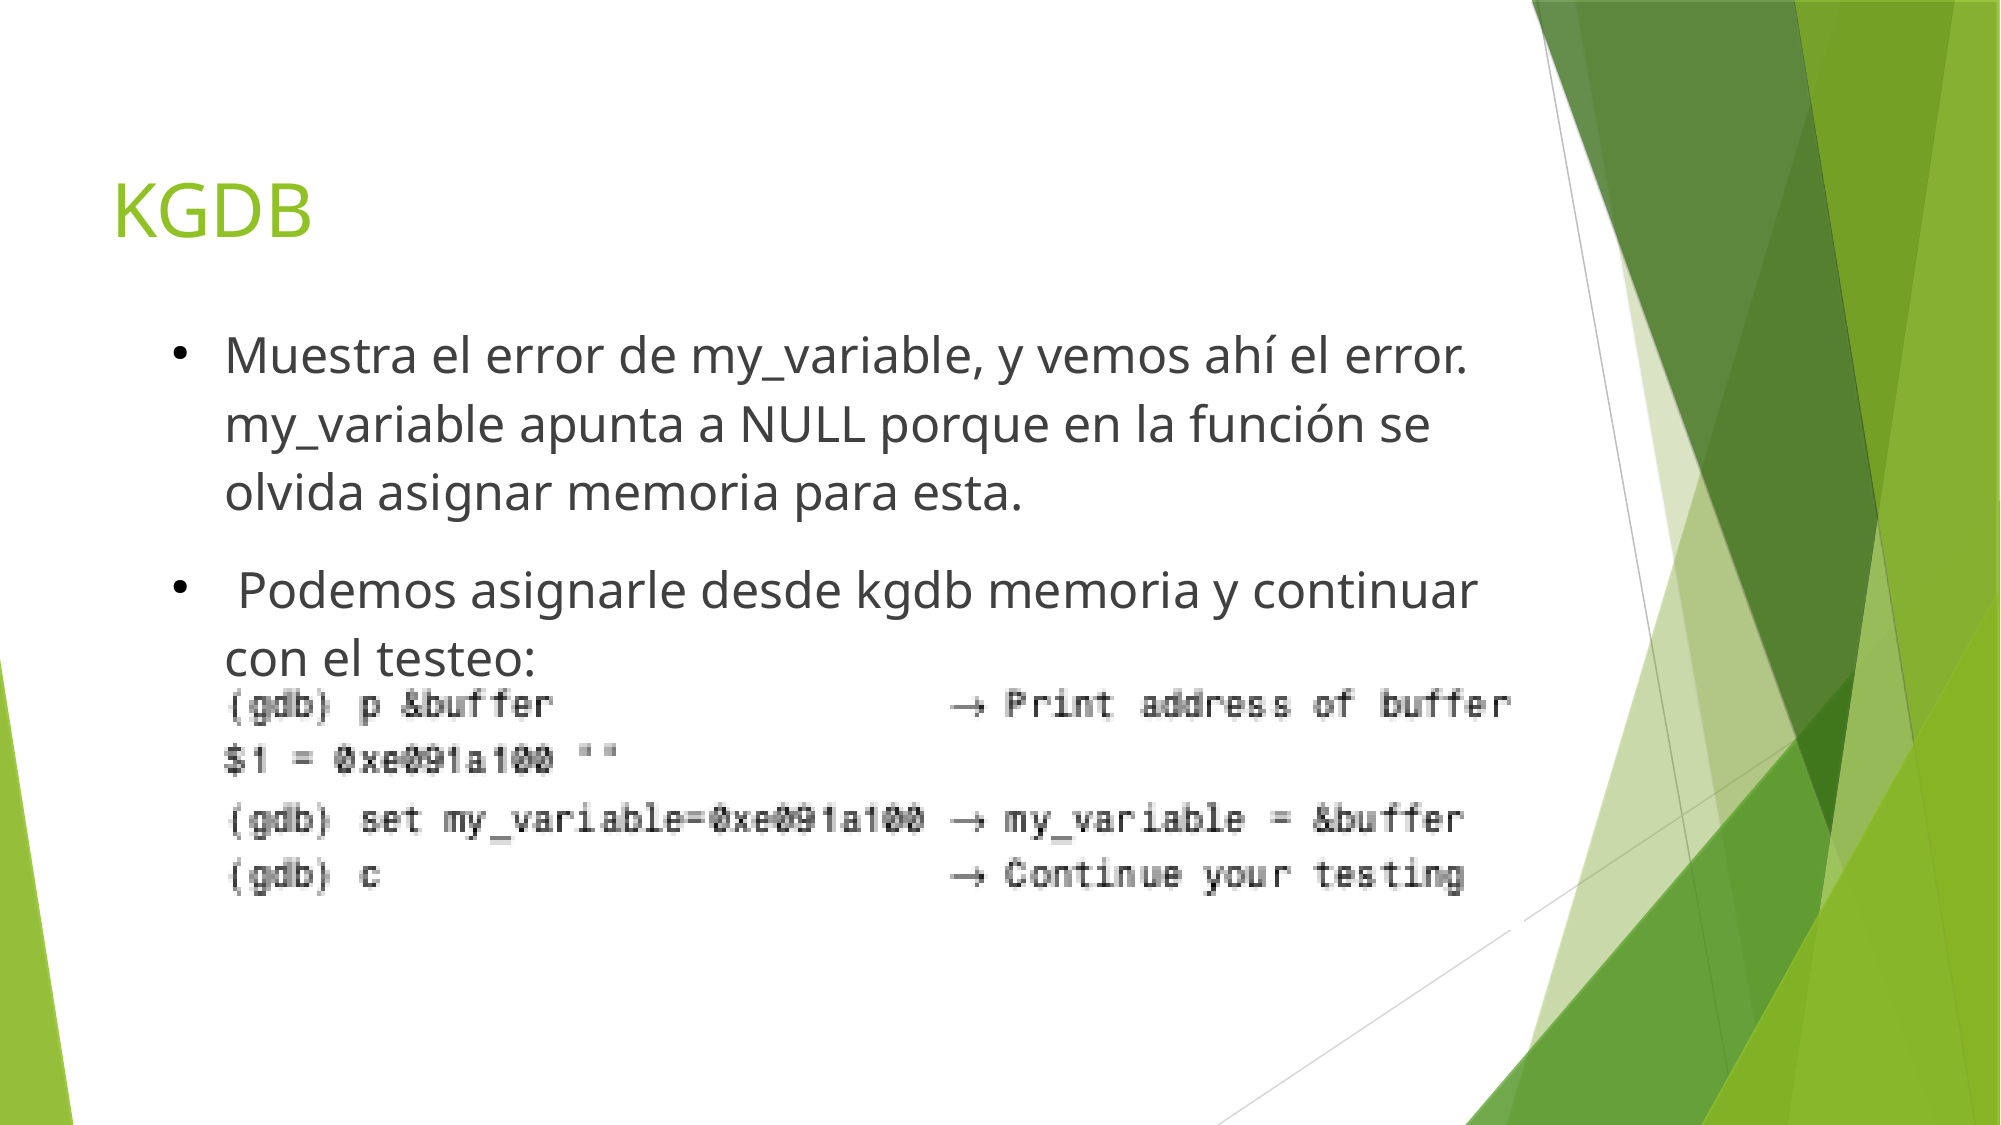

# KGDB
Muestra el error de my_variable, y vemos ahí el error. my_variable apunta a NULL porque en la función se olvida asignar memoria para esta.
 Podemos asignarle desde kgdb memoria y continuar con el testeo: